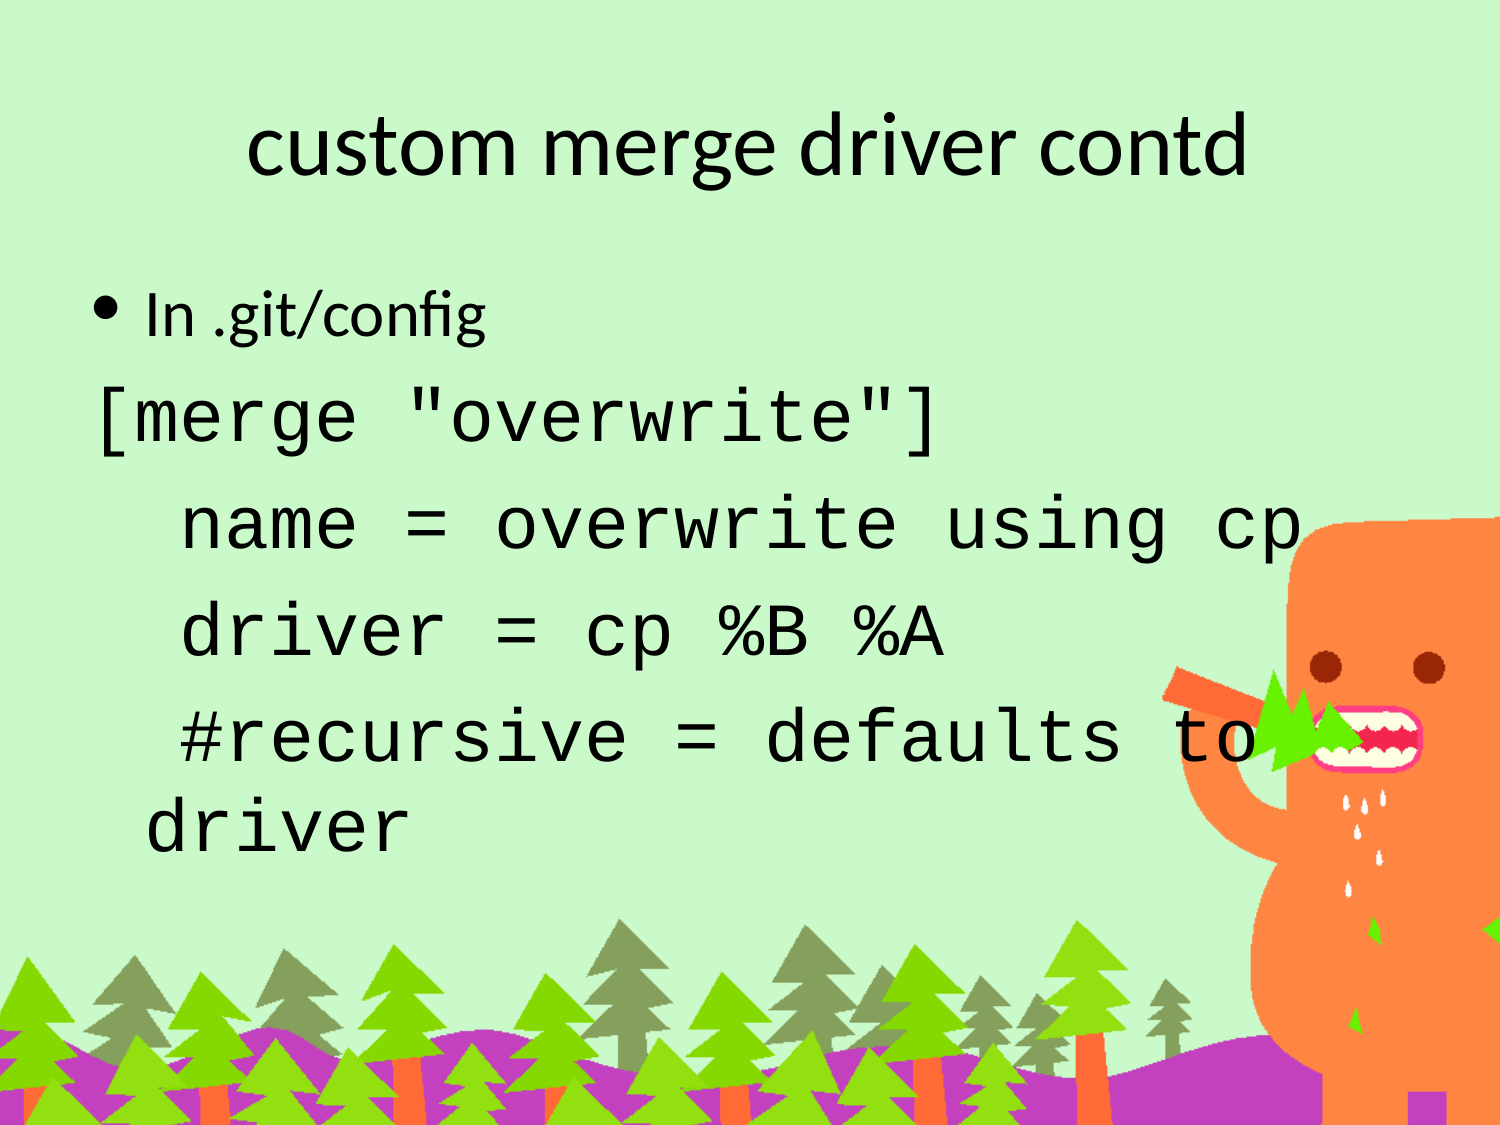

# custom merge driver contd
In .git/config
[merge "overwrite"]
 name = overwrite using cp
 driver = cp %B %A
 #recursive = defaults to driver